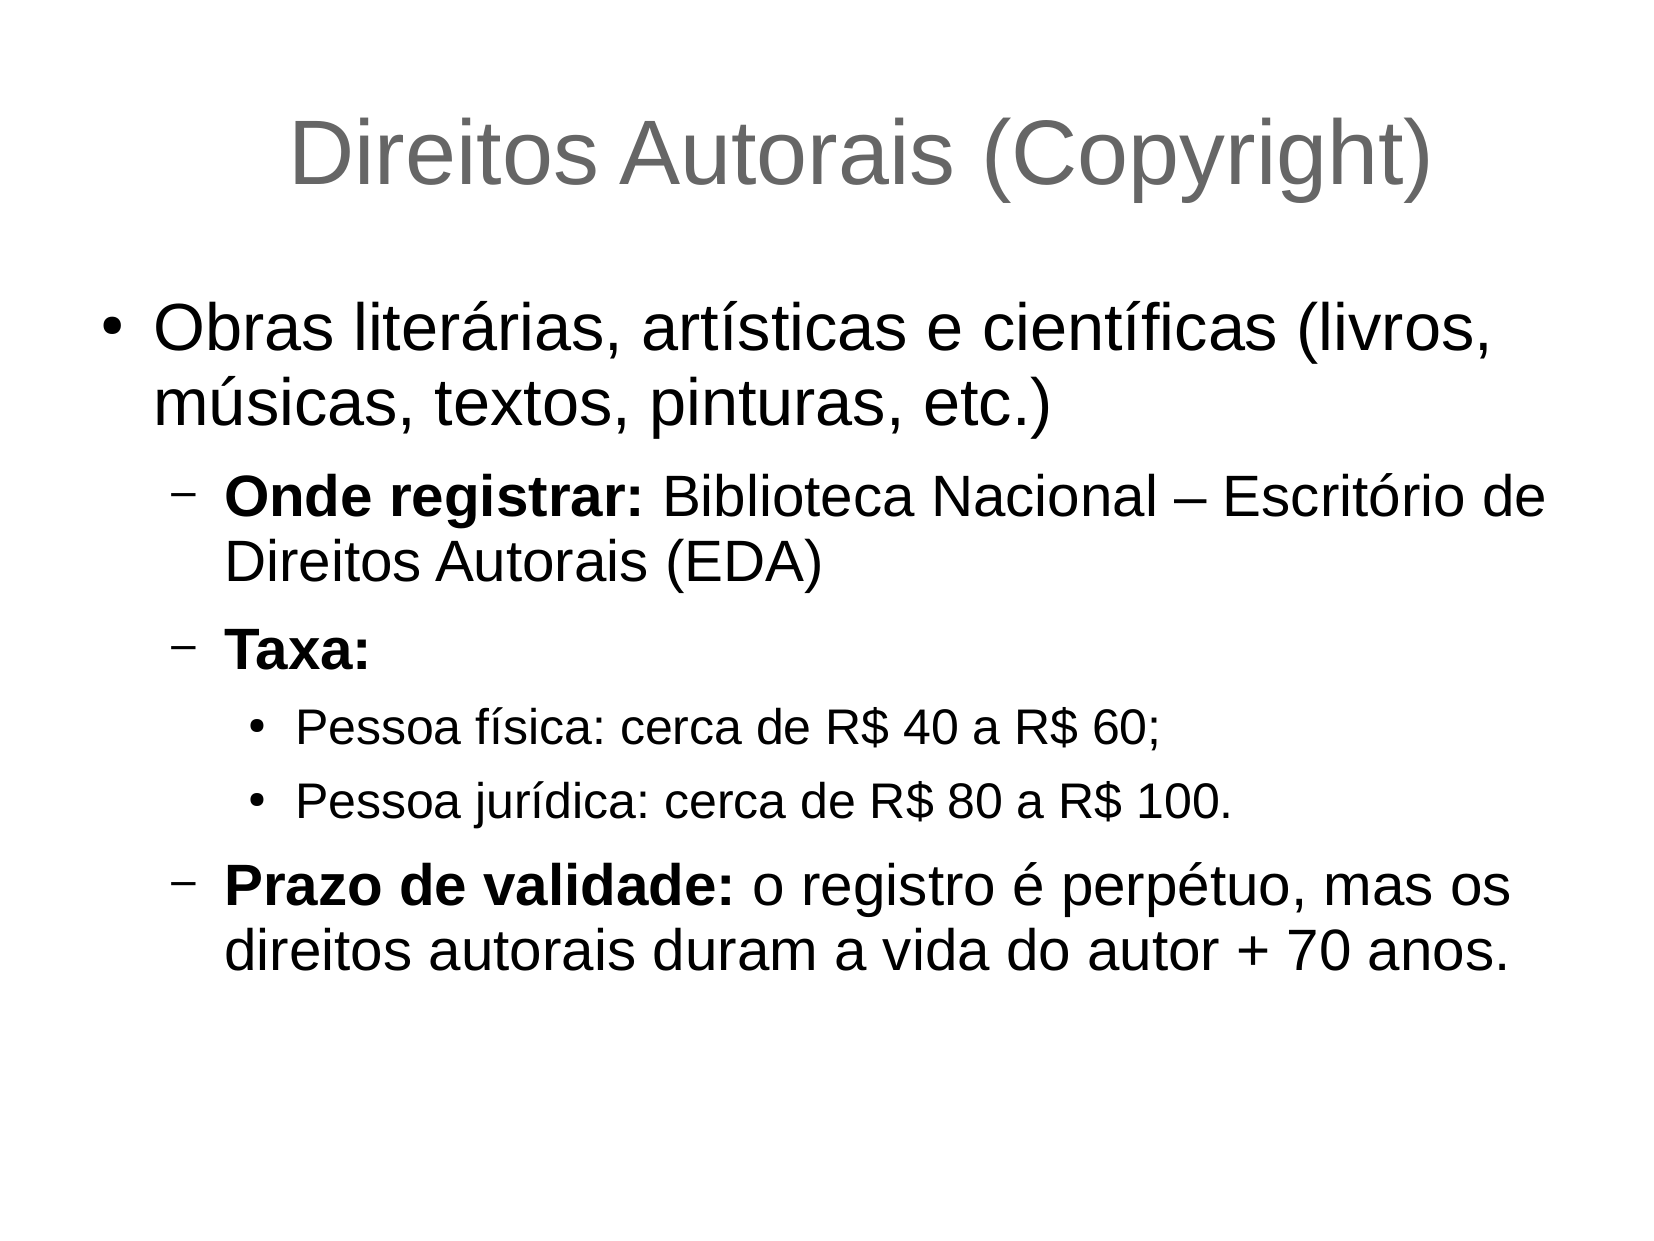

# Direitos Autorais (Copyright)
Obras literárias, artísticas e científicas (livros, músicas, textos, pinturas, etc.)
Onde registrar: Biblioteca Nacional – Escritório de Direitos Autorais (EDA)
Taxa:
Pessoa física: cerca de R$ 40 a R$ 60;
Pessoa jurídica: cerca de R$ 80 a R$ 100.
Prazo de validade: o registro é perpétuo, mas os direitos autorais duram a vida do autor + 70 anos.